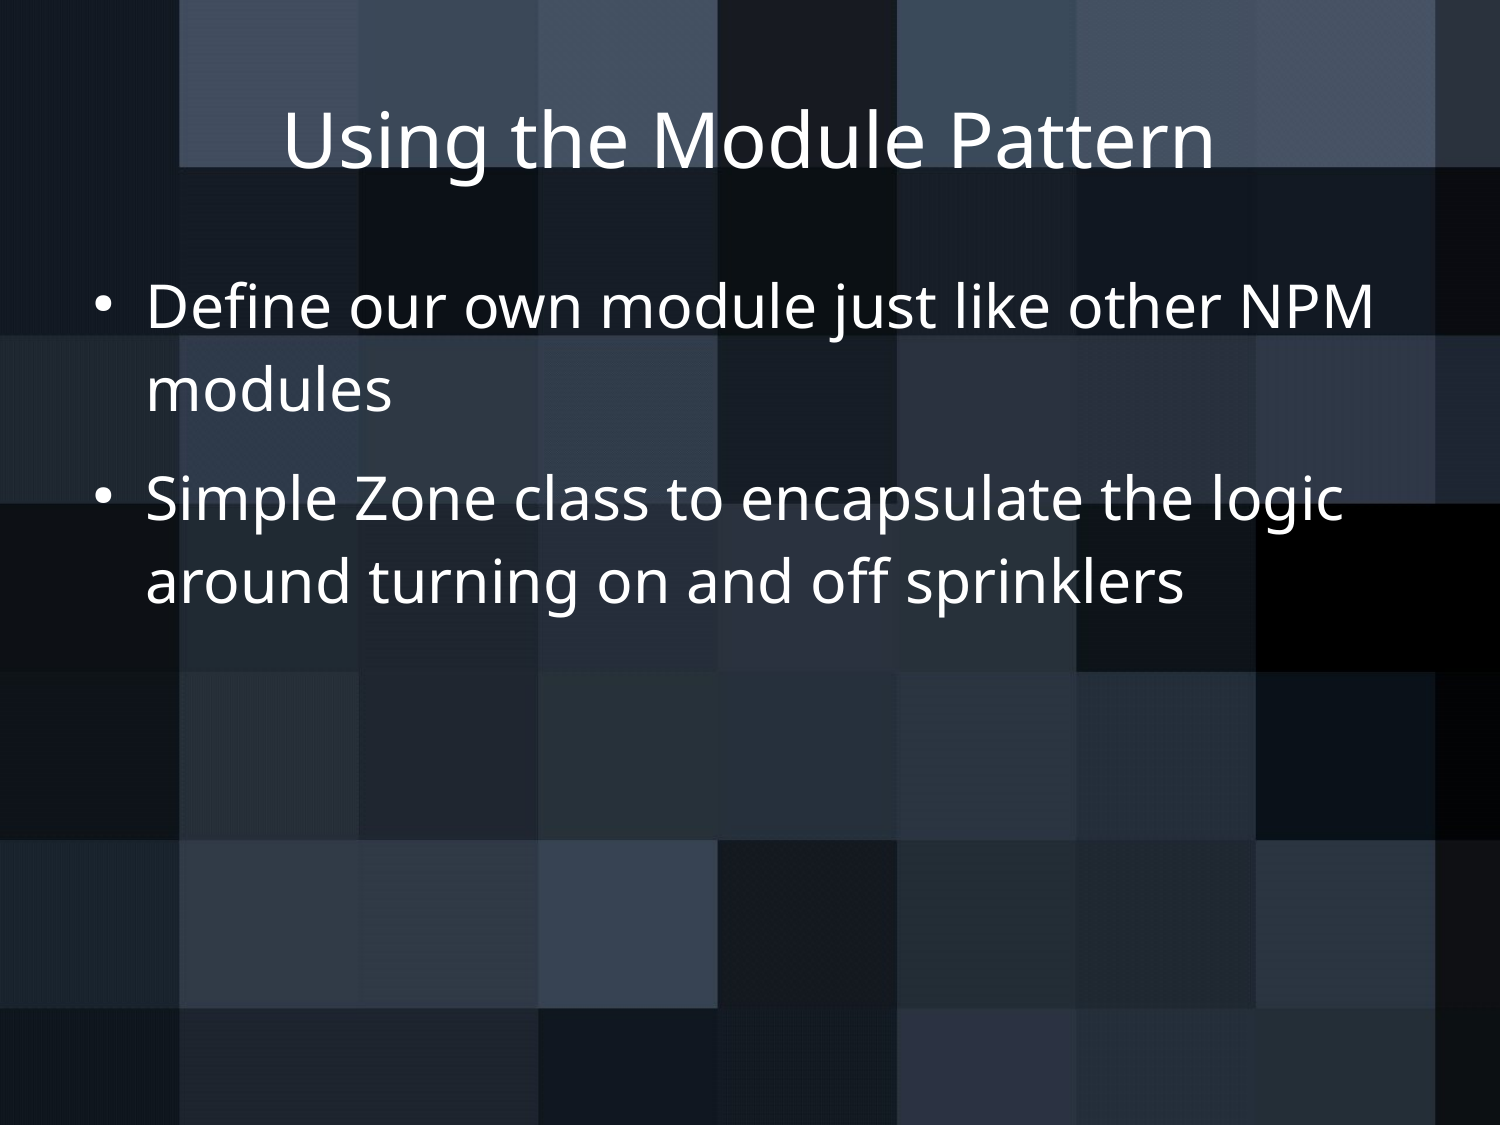

# Using the Module Pattern
Define our own module just like other NPM modules
Simple Zone class to encapsulate the logic around turning on and off sprinklers